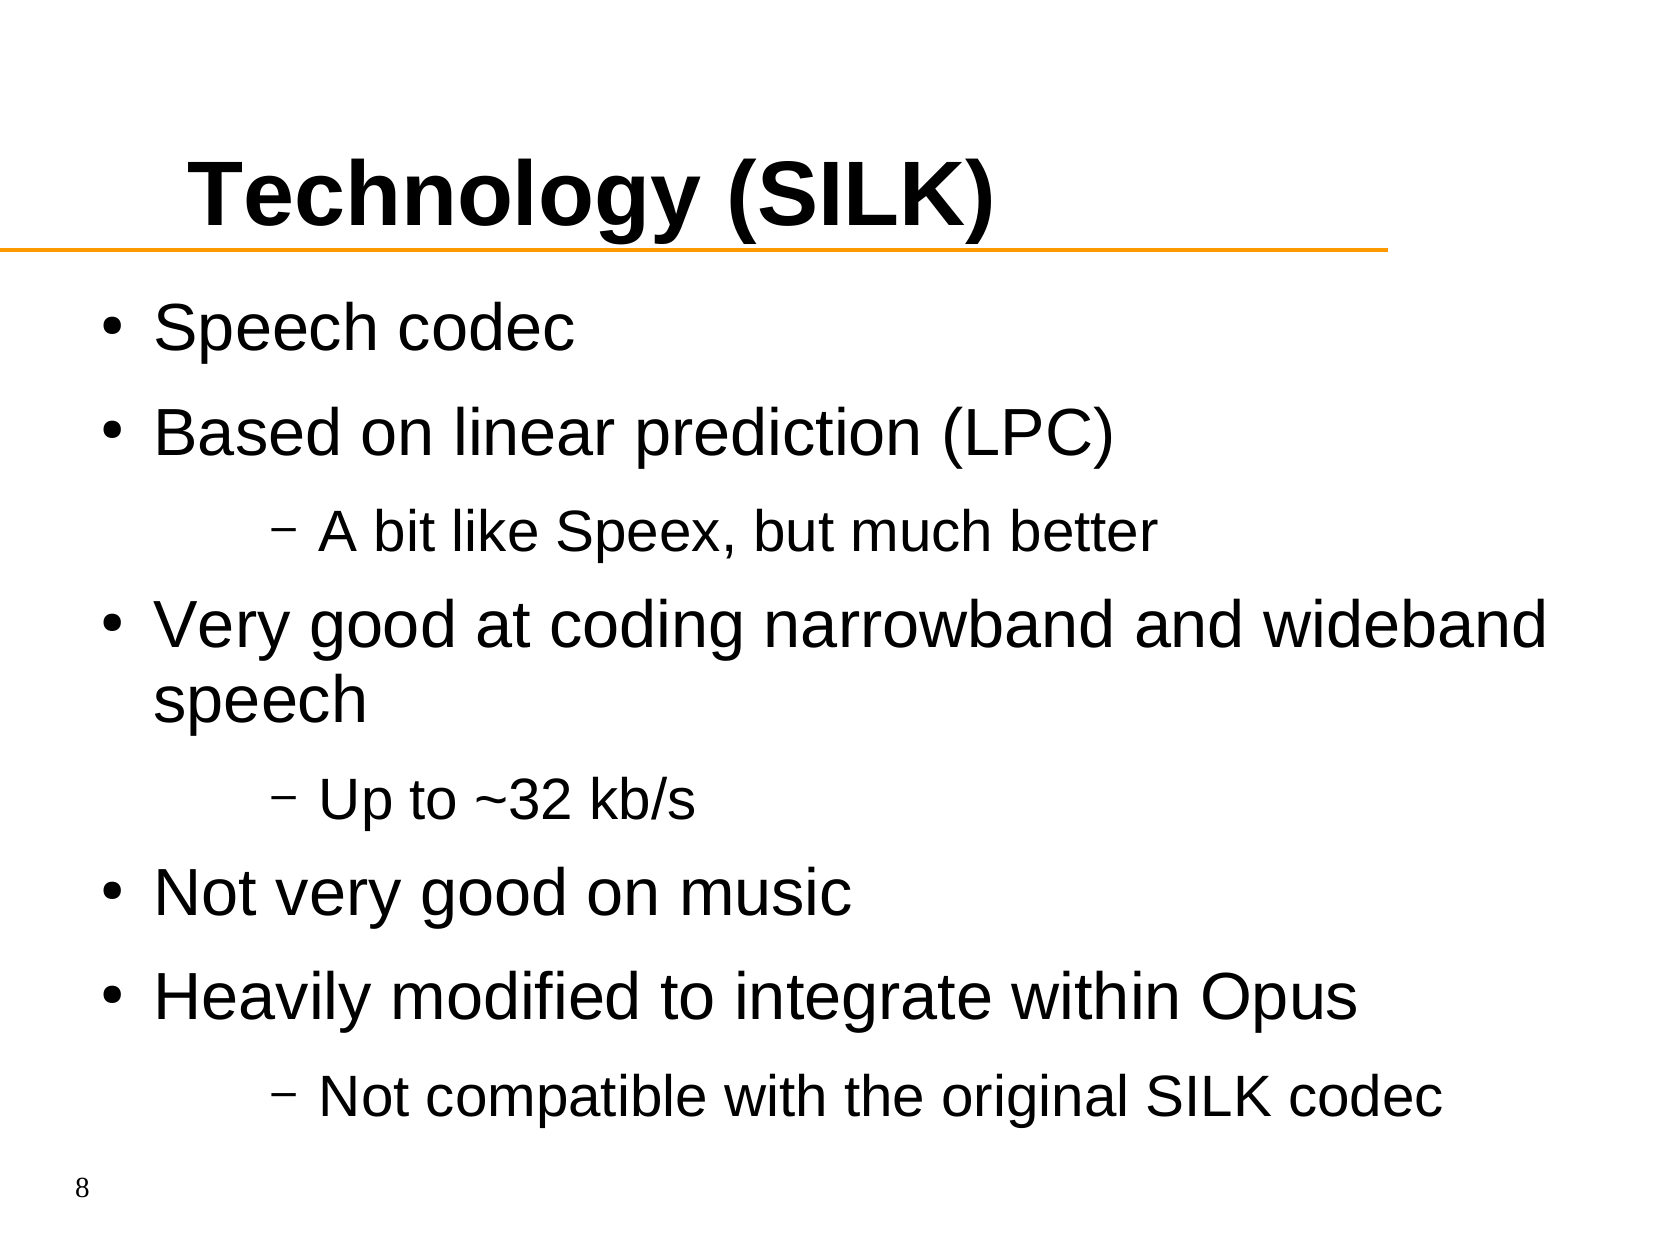

# Technology (SILK)
Speech codec
Based on linear prediction (LPC)
A bit like Speex, but much better
Very good at coding narrowband and wideband speech
Up to ~32 kb/s
Not very good on music
Heavily modified to integrate within Opus
Not compatible with the original SILK codec
8